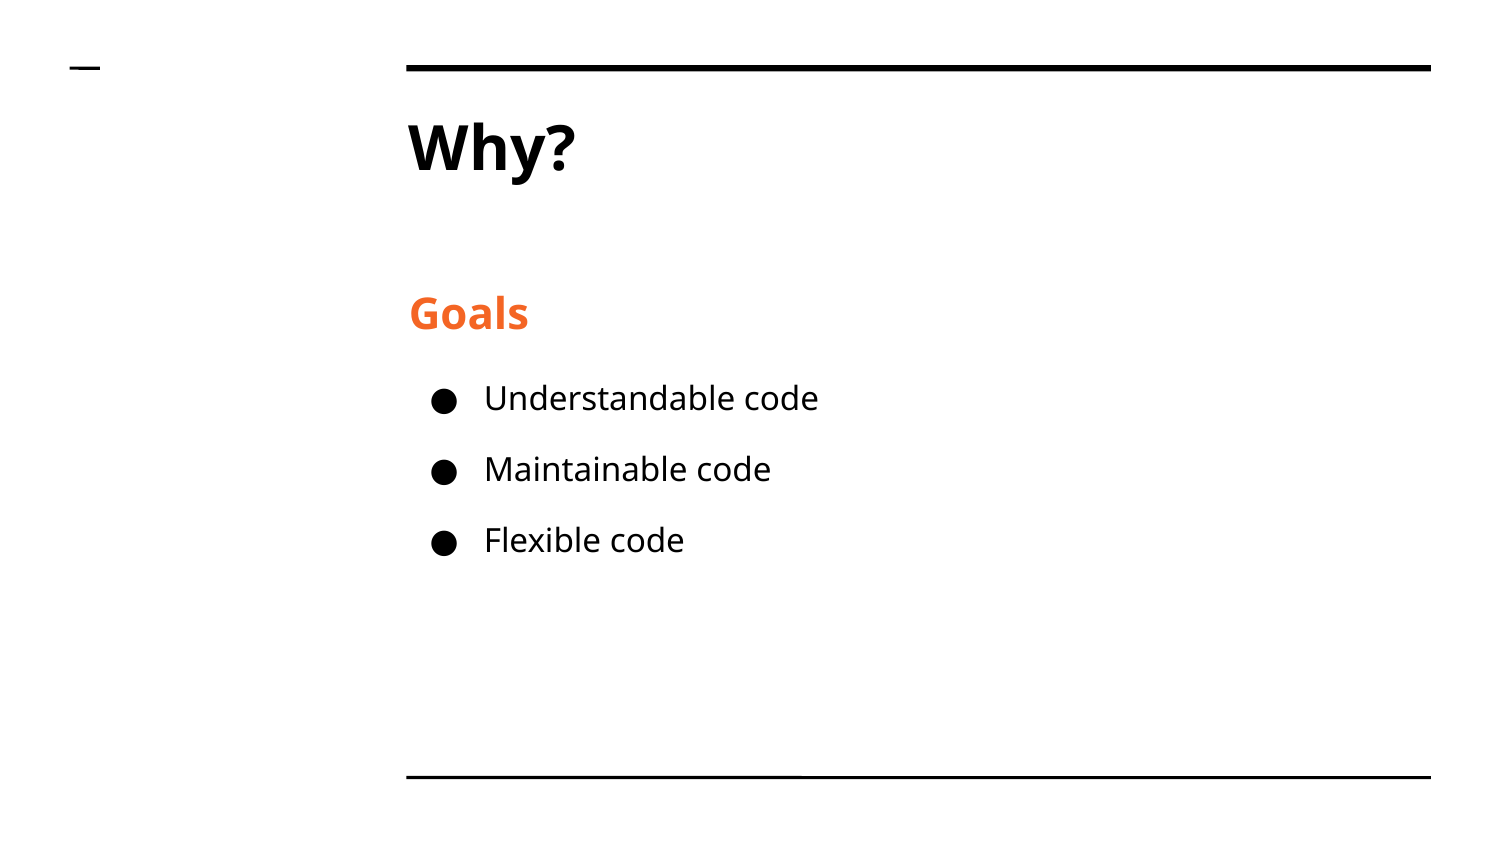

# Why?
Goals
Understandable code
Maintainable code
Flexible code